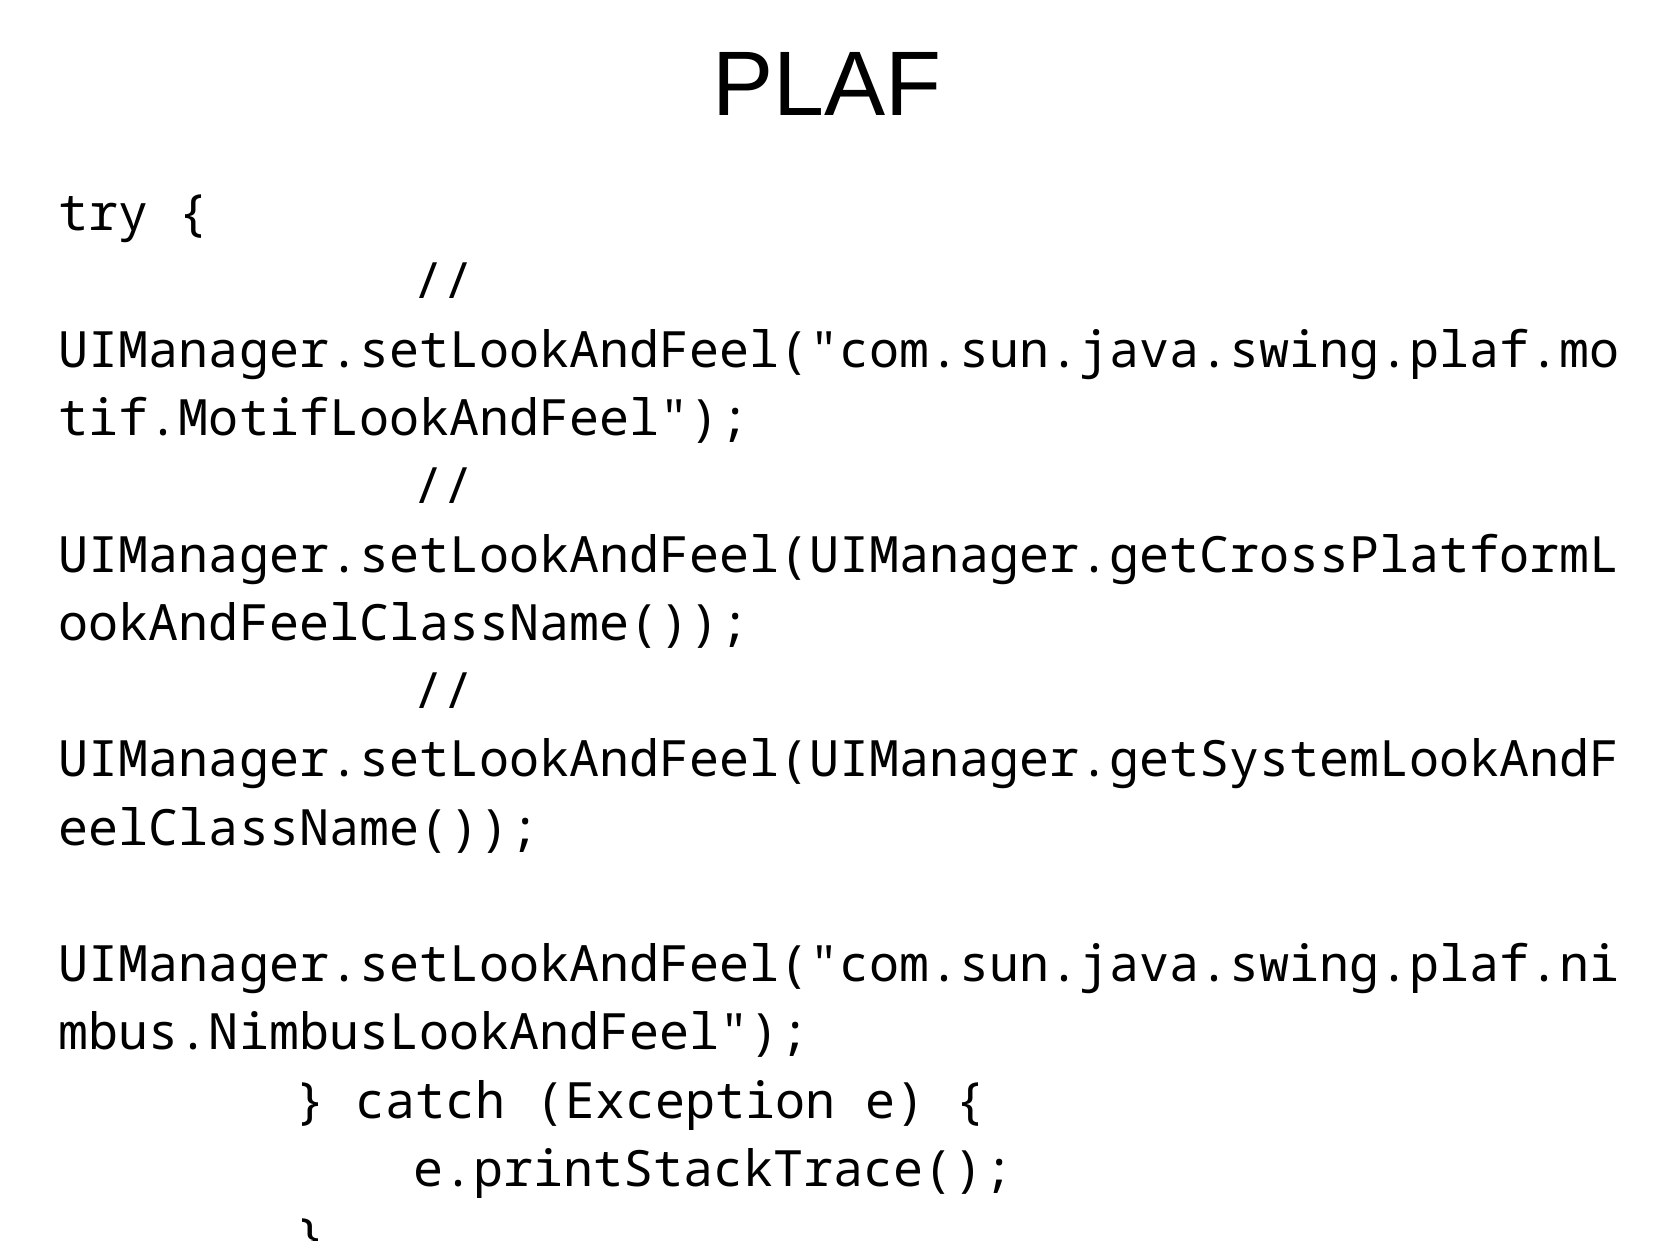

# PLAF
try {
			//UIManager.setLookAndFeel("com.sun.java.swing.plaf.motif.MotifLookAndFeel");
			//UIManager.setLookAndFeel(UIManager.getCrossPlatformLookAndFeelClassName());
			//UIManager.setLookAndFeel(UIManager.getSystemLookAndFeelClassName());
			UIManager.setLookAndFeel("com.sun.java.swing.plaf.nimbus.NimbusLookAndFeel");
		} catch (Exception e) {
			e.printStackTrace();
		}